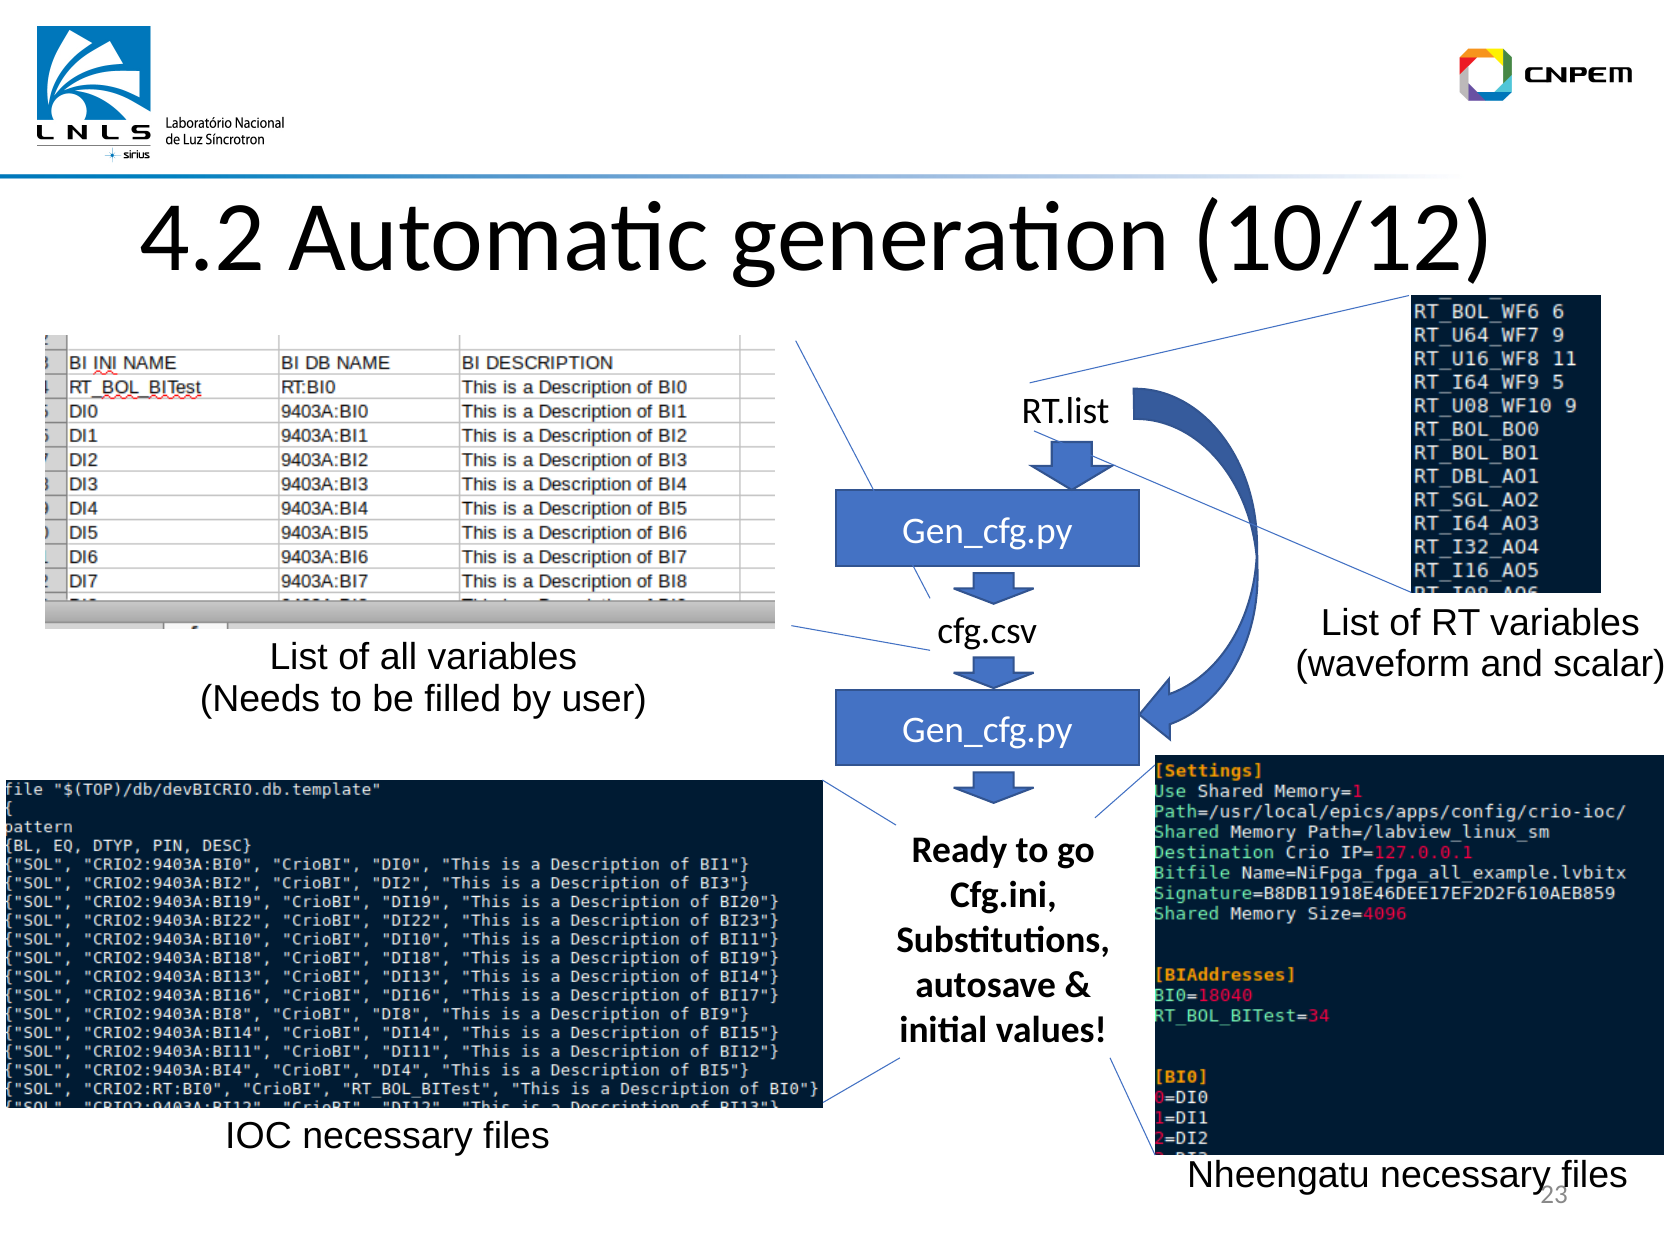

4.2 Automatic generation (10/12)
RT.list
Gen_cfg.py
List of RT variables
(waveform and scalar)
cfg.csv
List of all variables
(Needs to be filled by user)
Gen_cfg.py
Ready to go
Cfg.ini,
Substitutions, autosave & initial values!
IOC necessary files
Nheengatu necessary files
23